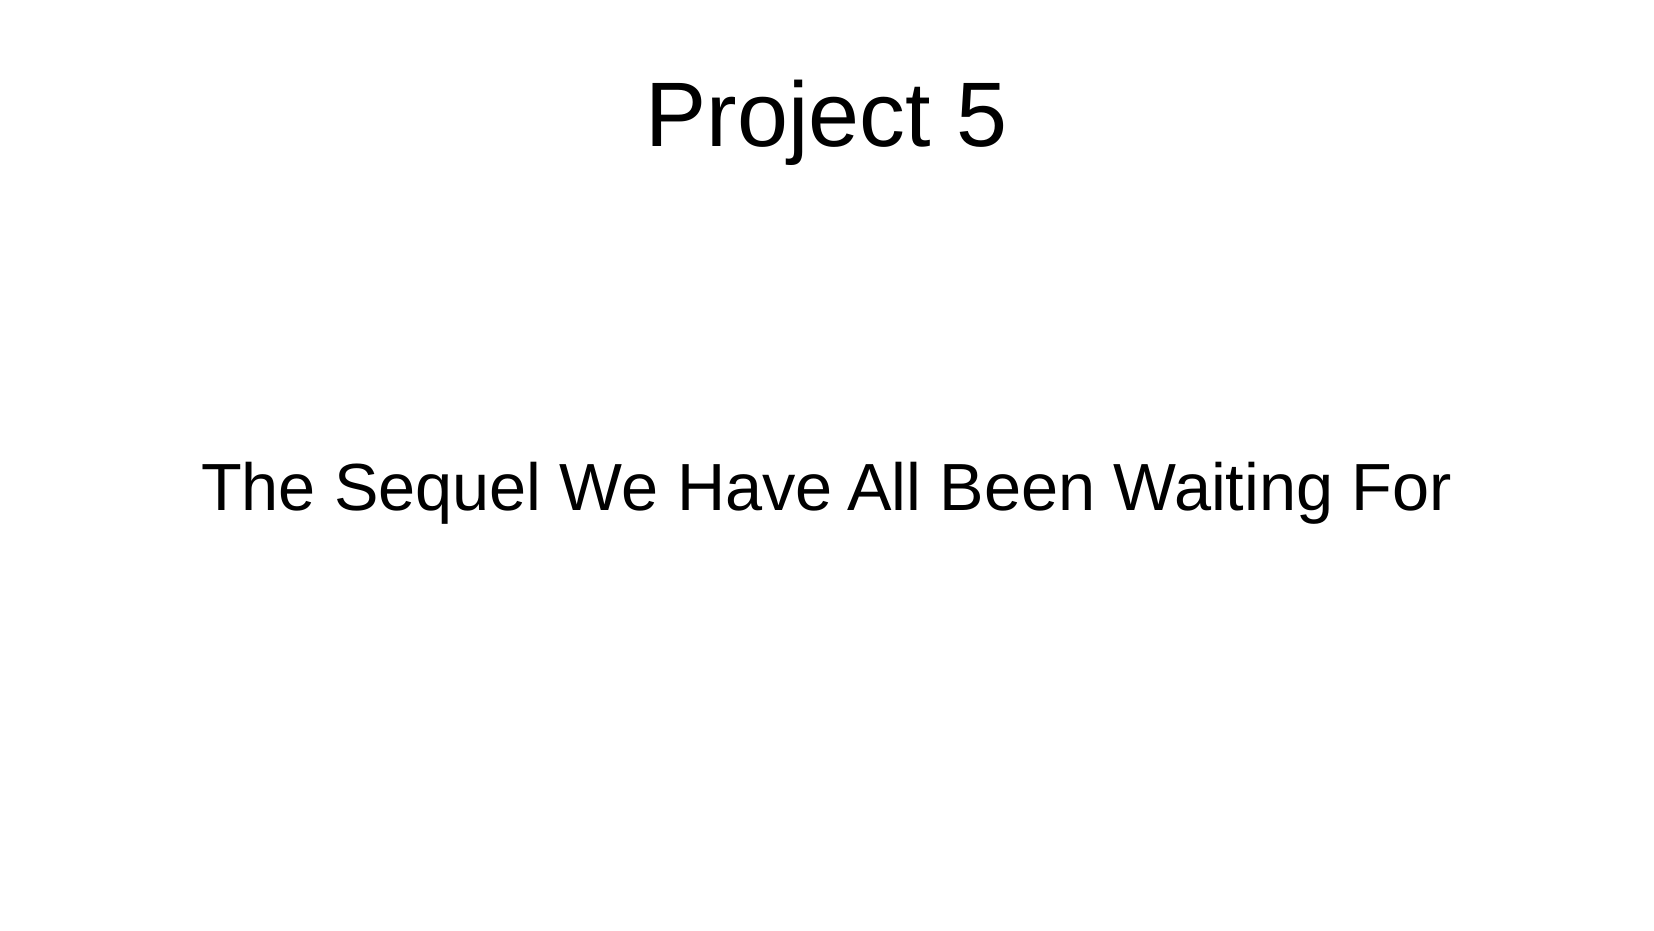

# Project 5
The Sequel We Have All Been Waiting For